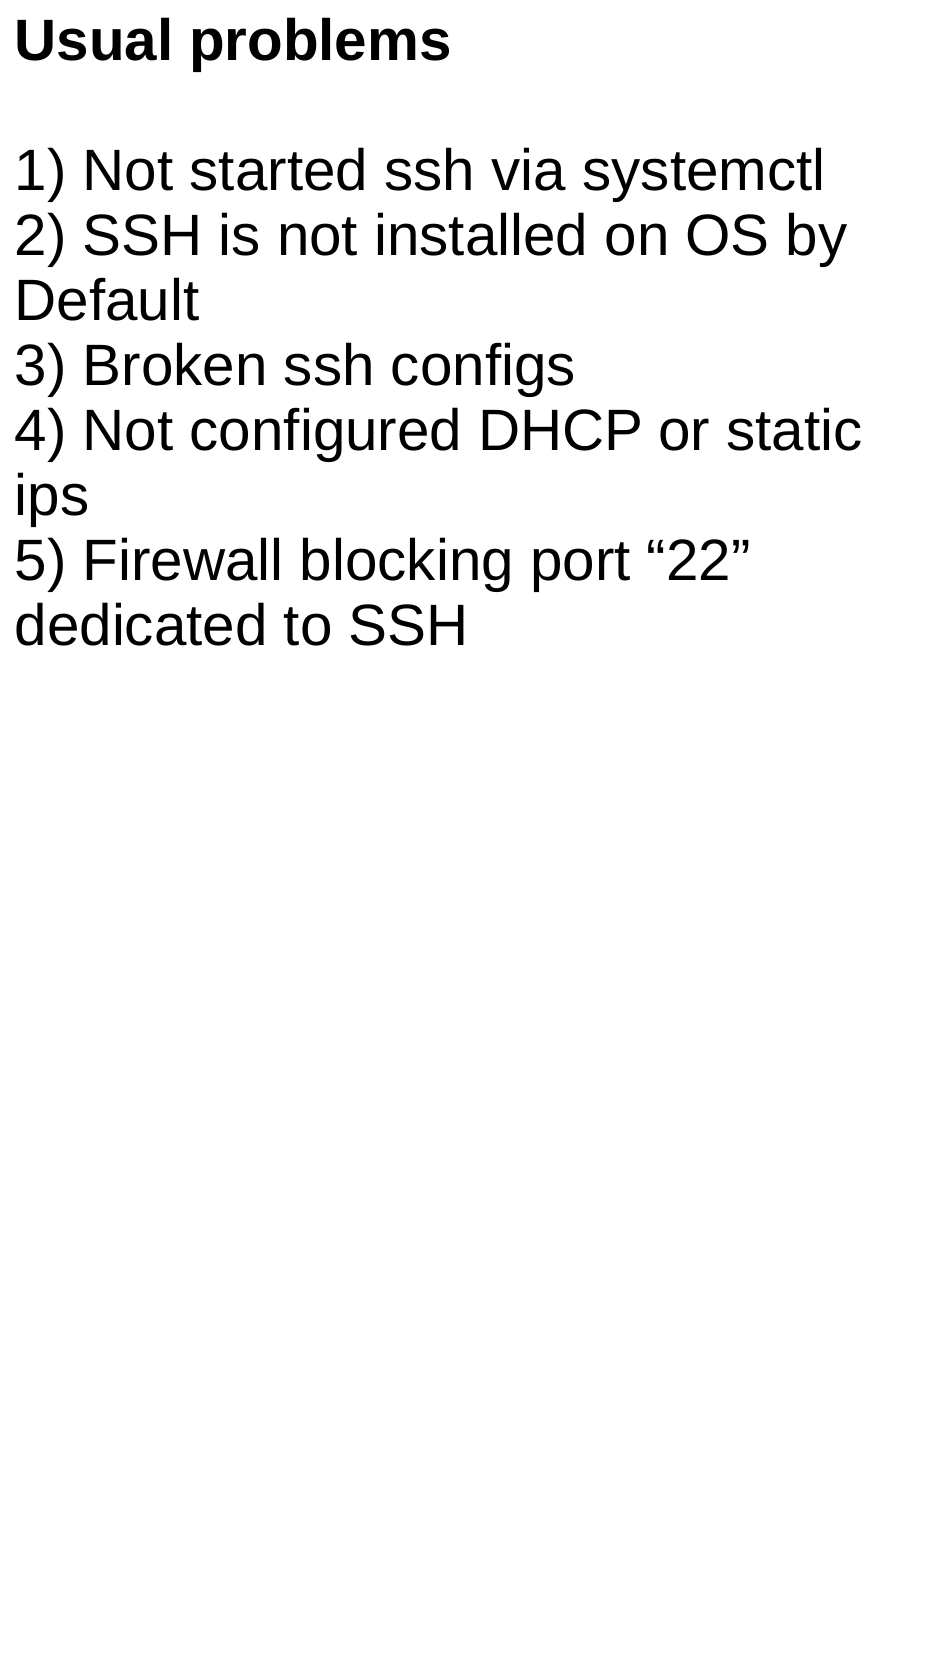

Usual problems
1) Not started ssh via systemctl
2) SSH is not installed on OS by
Default
3) Broken ssh configs
4) Not configured DHCP or static ips
5) Firewall blocking port “22” dedicated to SSH